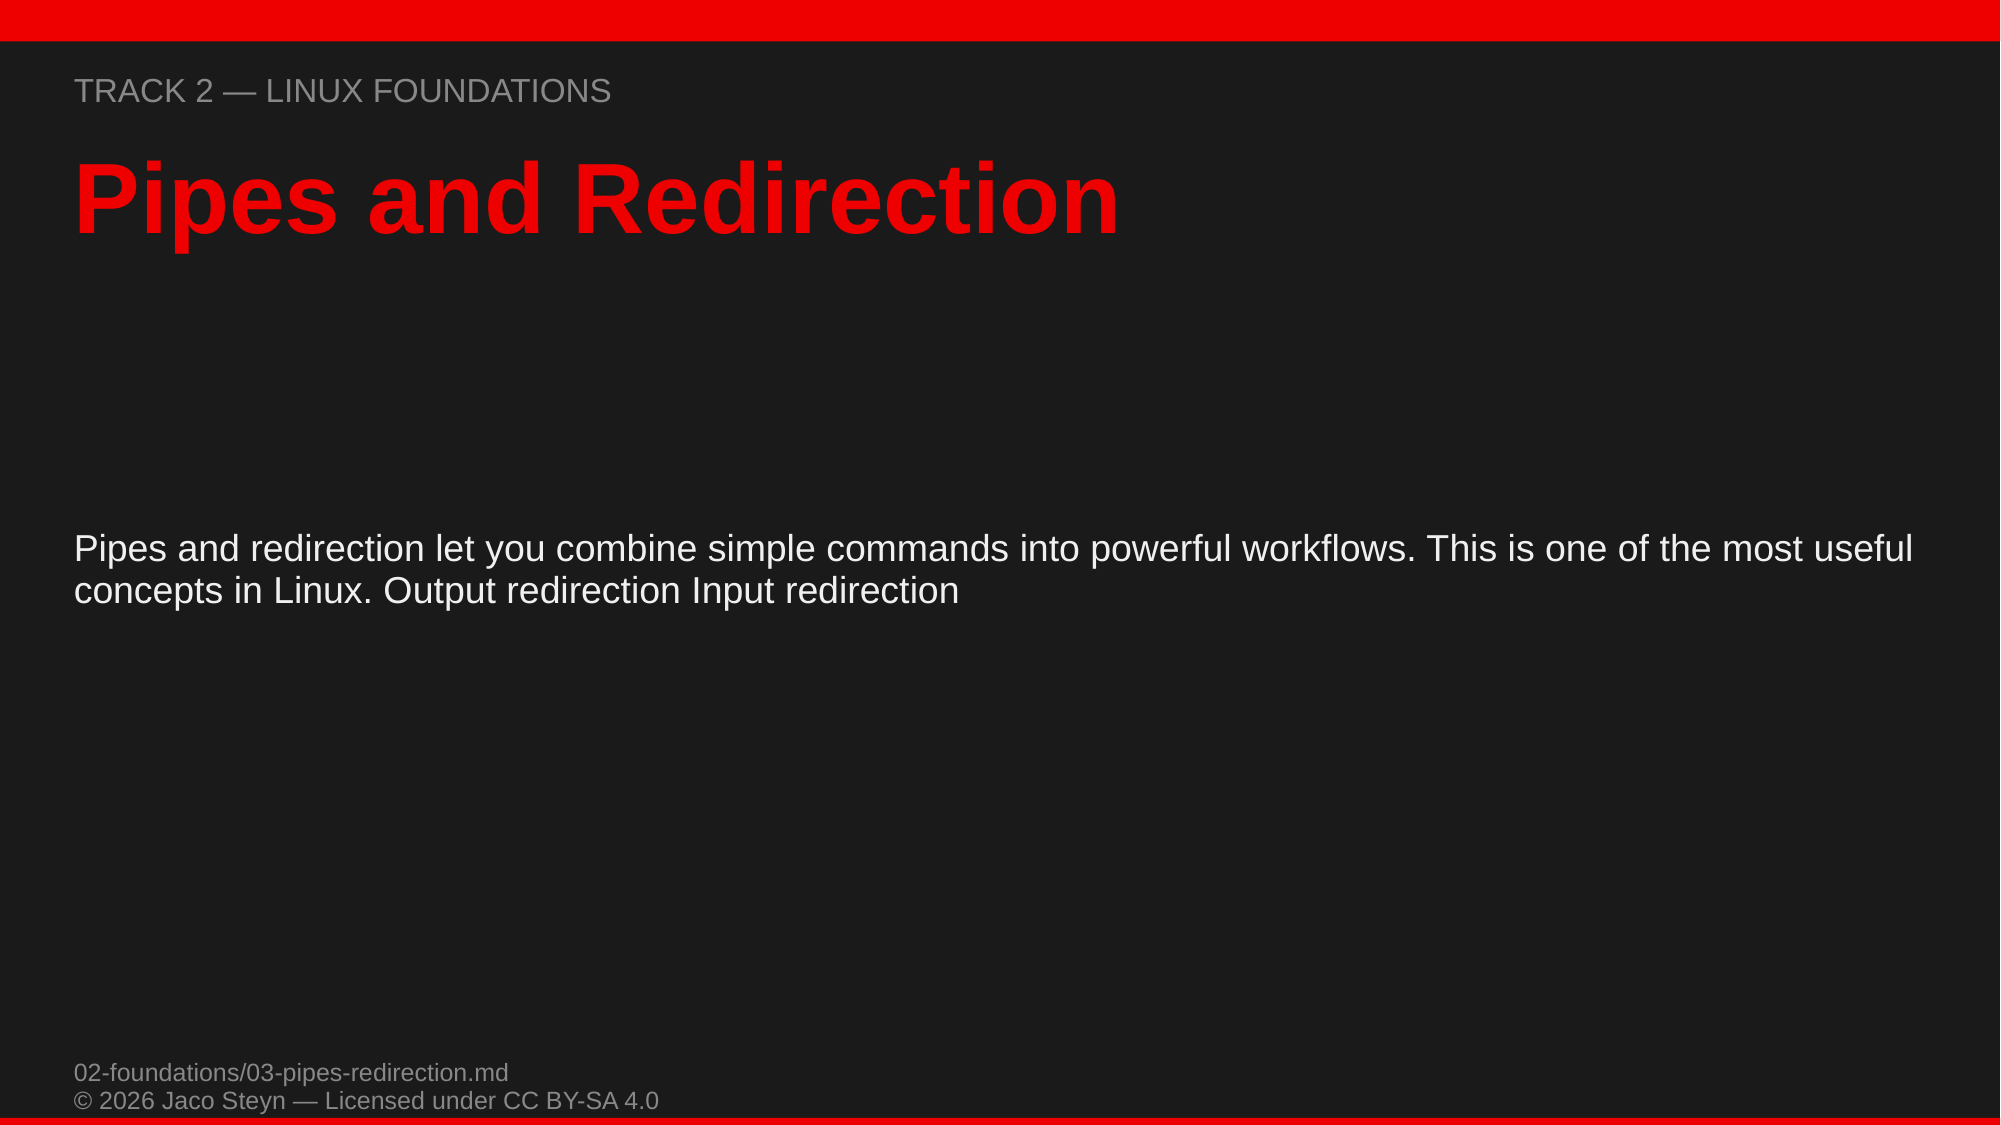

TRACK 2 — LINUX FOUNDATIONS
Pipes and Redirection
Pipes and redirection let you combine simple commands into powerful workflows. This is one of the most useful concepts in Linux. Output redirection Input redirection
02-foundations/03-pipes-redirection.md
© 2026 Jaco Steyn — Licensed under CC BY-SA 4.0